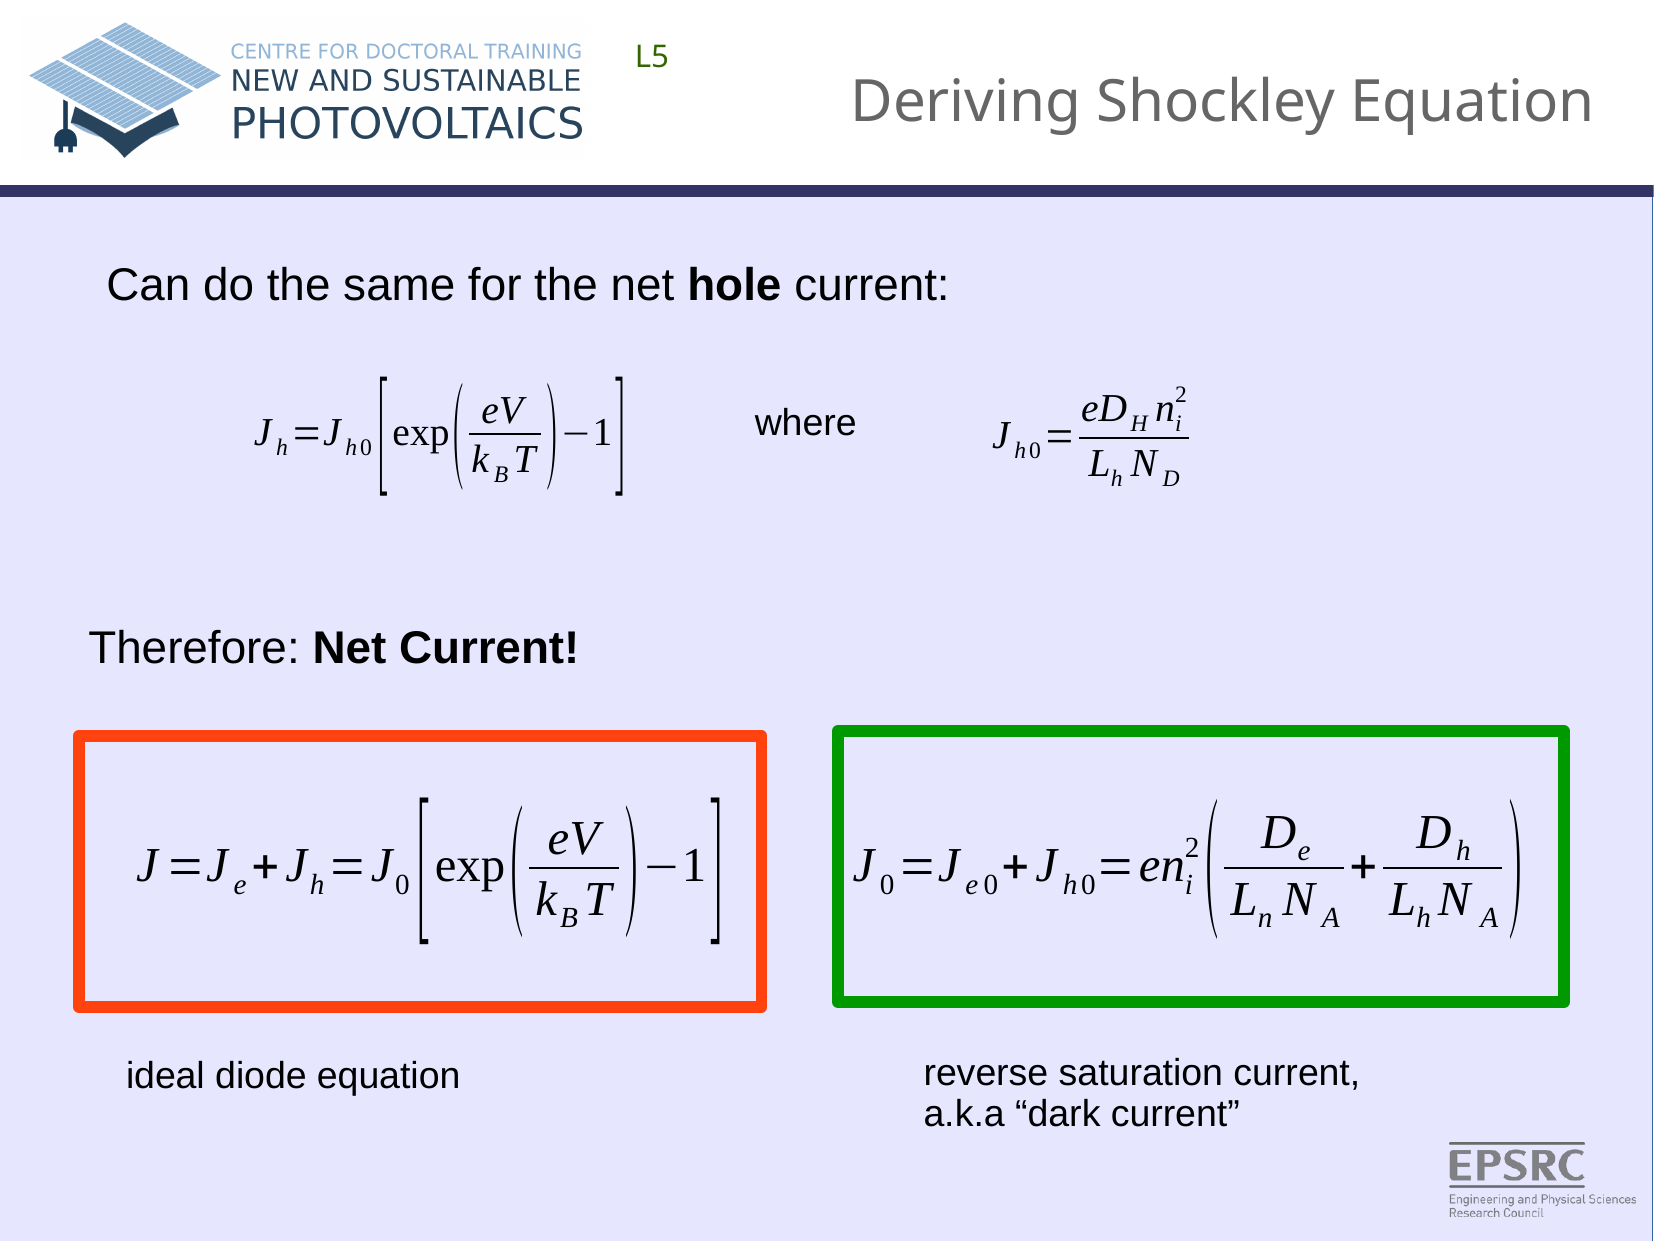

L5
Deriving Shockley Equation
Can do the same for the net hole current:
where
Therefore: Net Current!
reverse saturation current,
a.k.a “dark current”
ideal diode equation